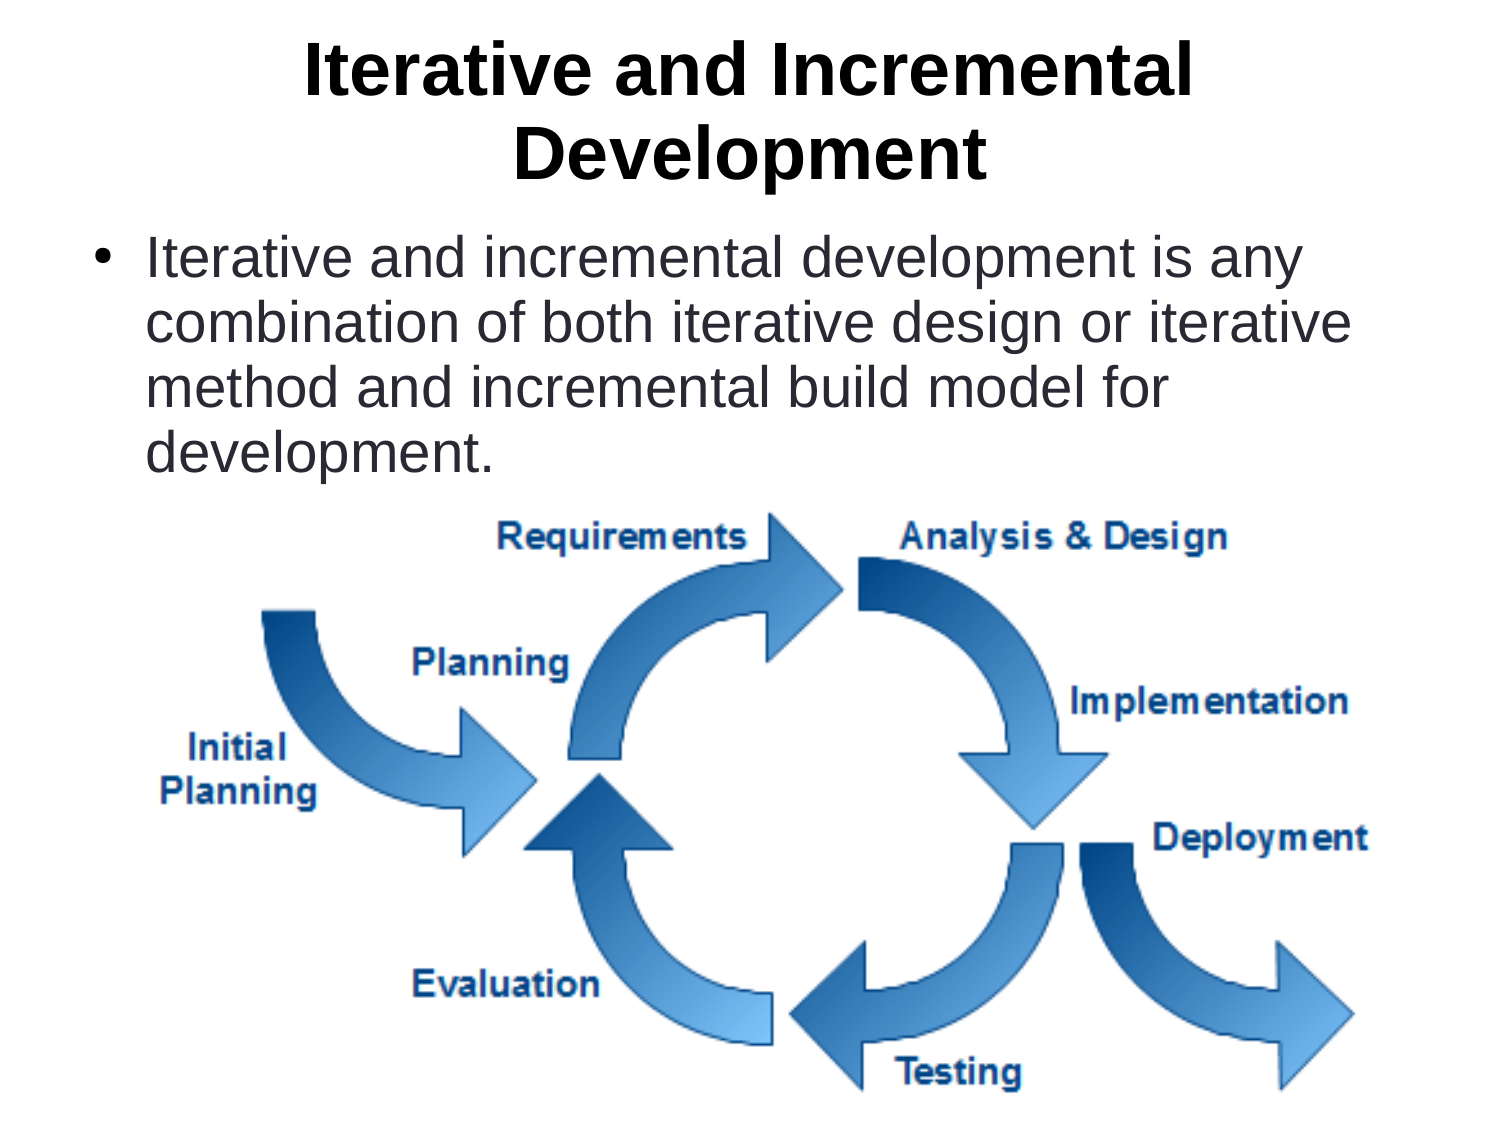

# Iterative and Incremental Development
Iterative and incremental development is any combination of both iterative design or iterative method and incremental build model for development.